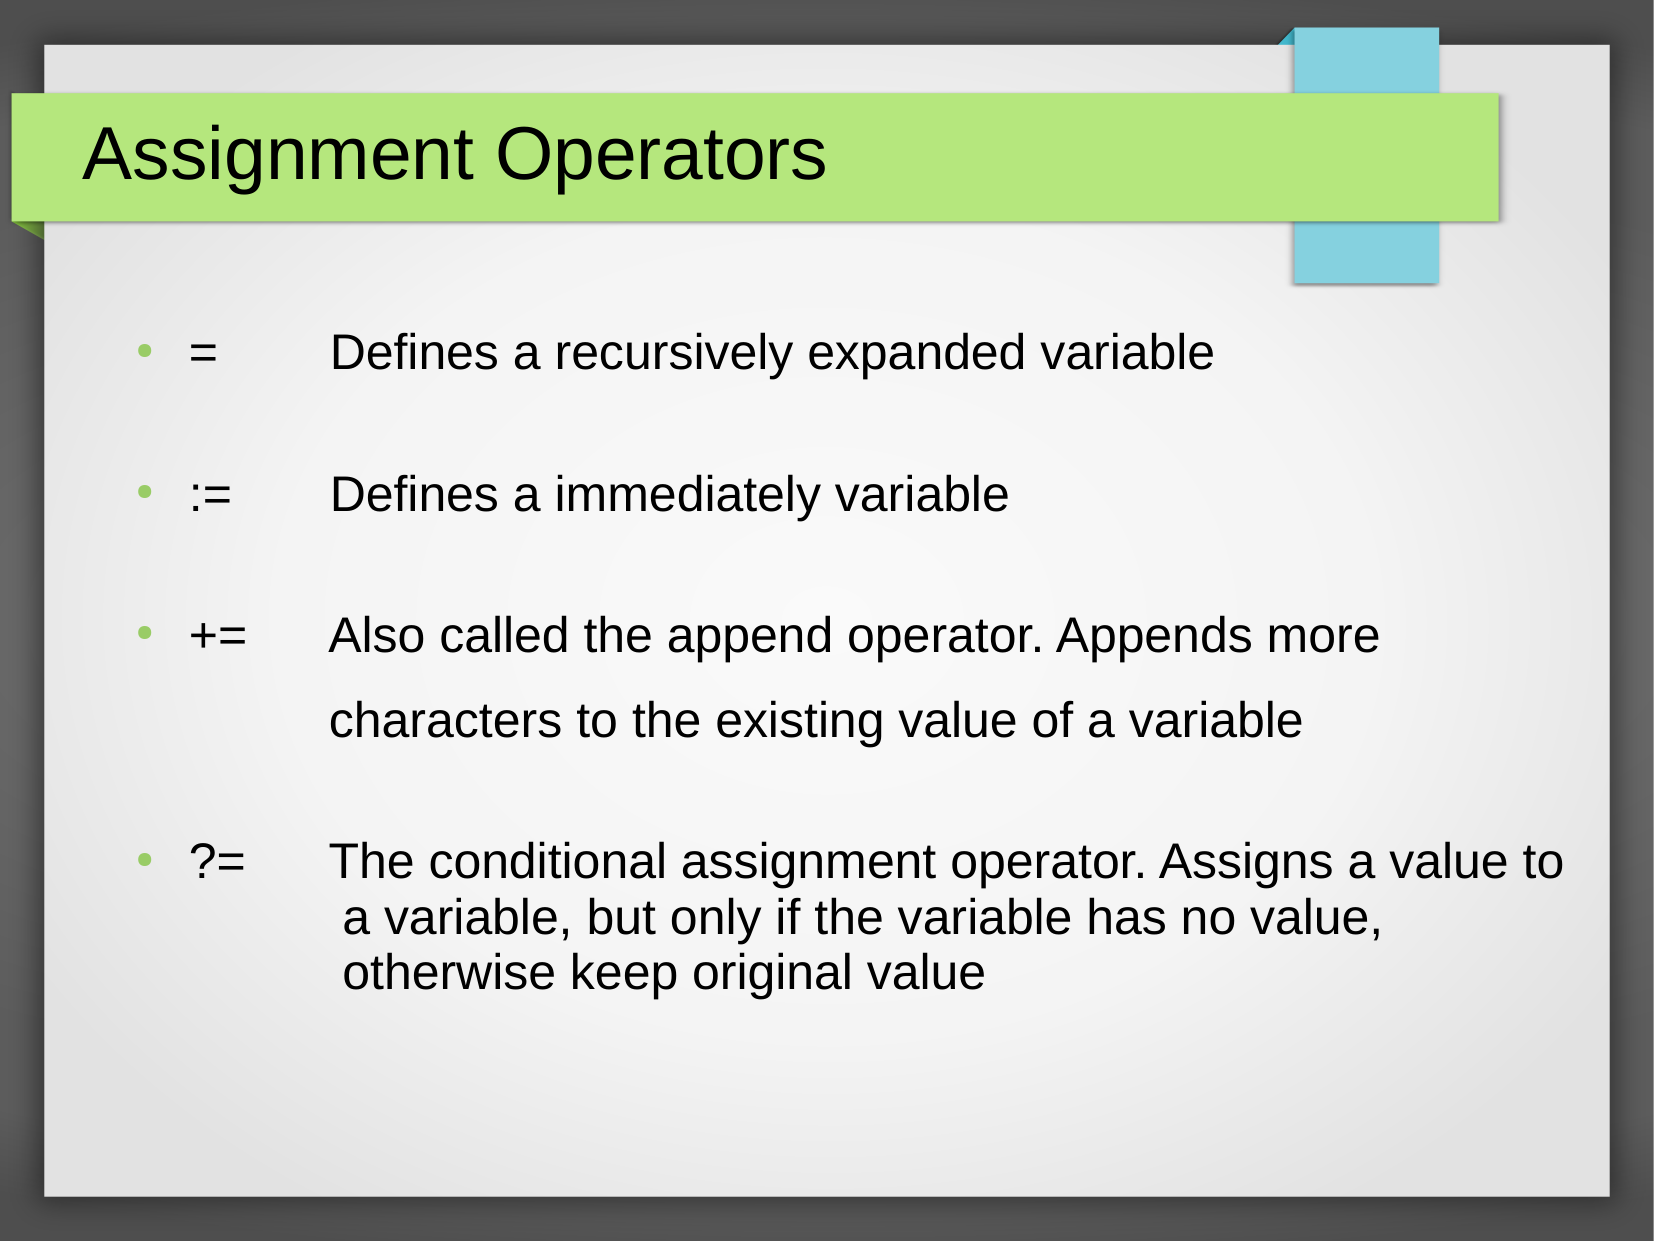

# Assignment Operators
= Defines a recursively expanded variable
:= Defines a immediately variable
+= Also called the append operator. Appends more
 characters to the existing value of a variable
?= The conditional assignment operator. Assigns a value to a variable, but only if the variable has no value,
 otherwise keep original value